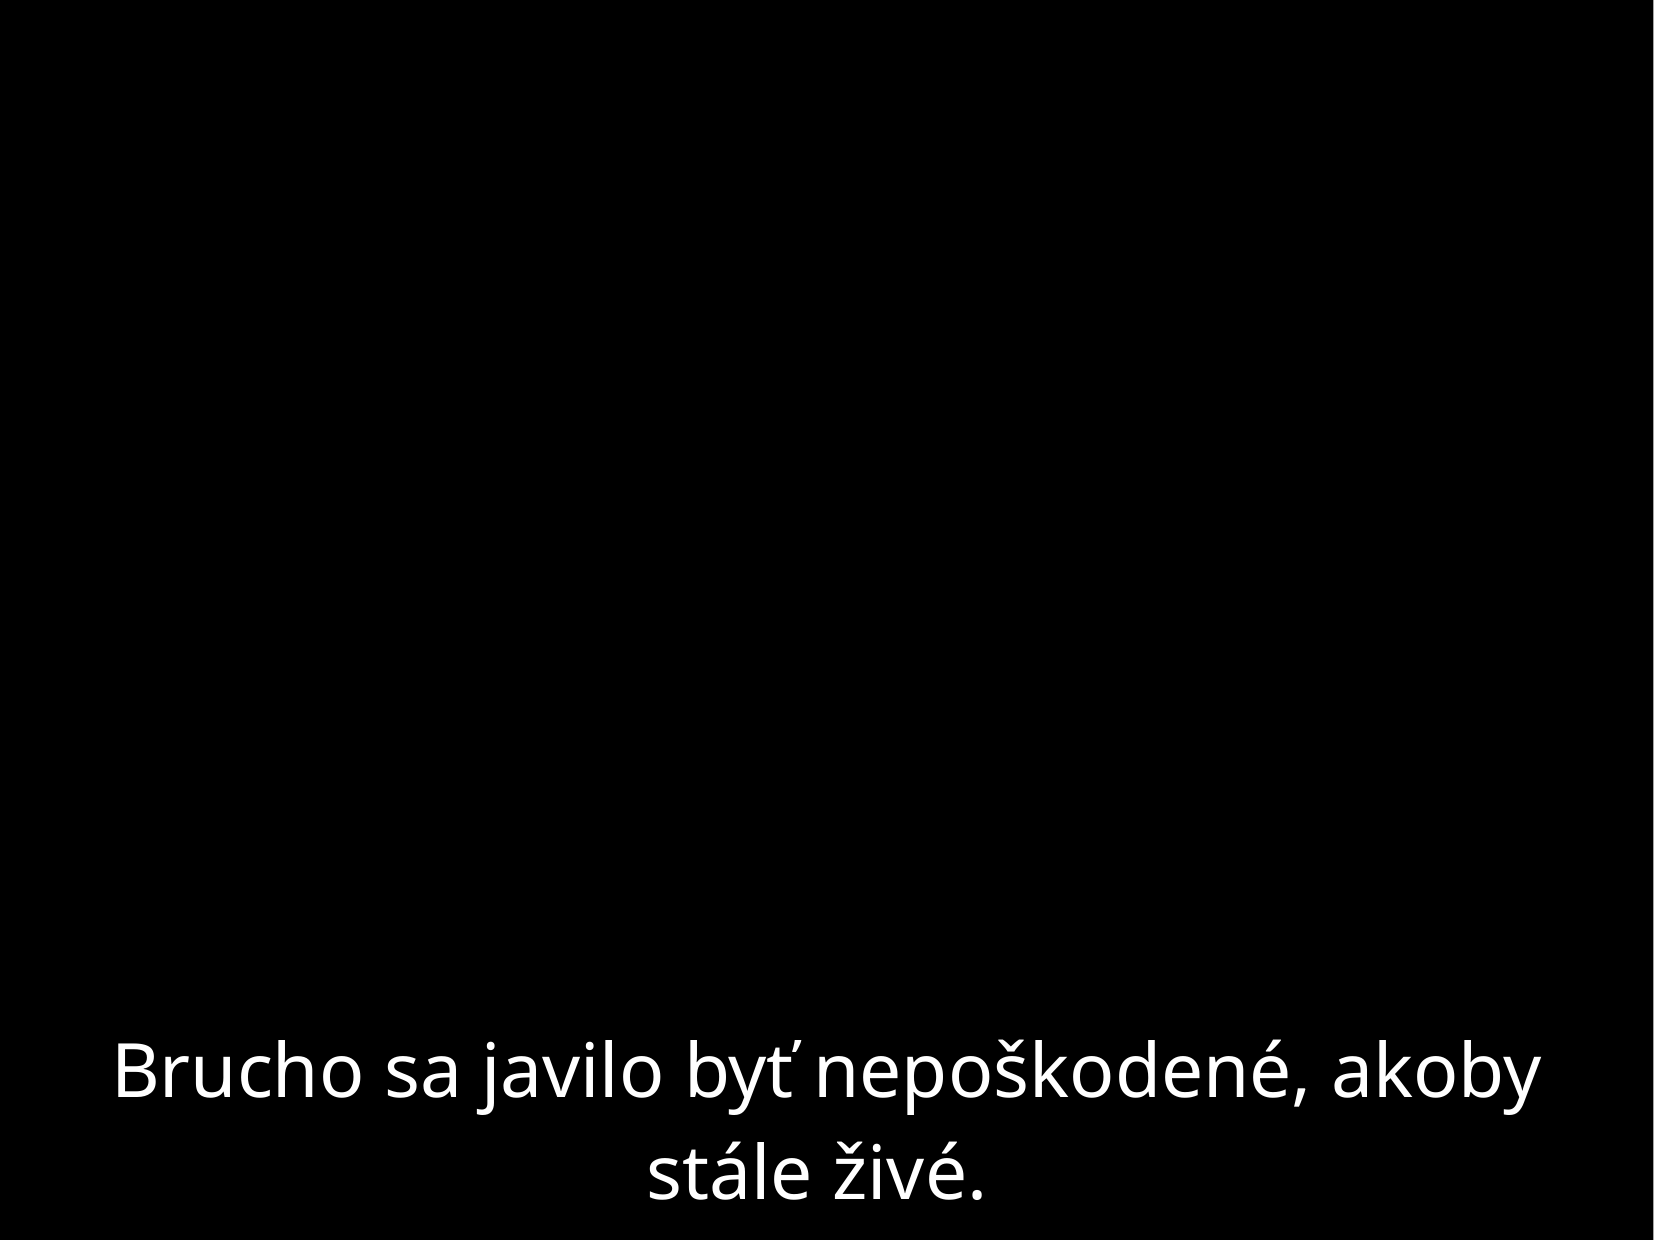

# Brucho sa javilo byť nepoškodené, akoby stále živé.